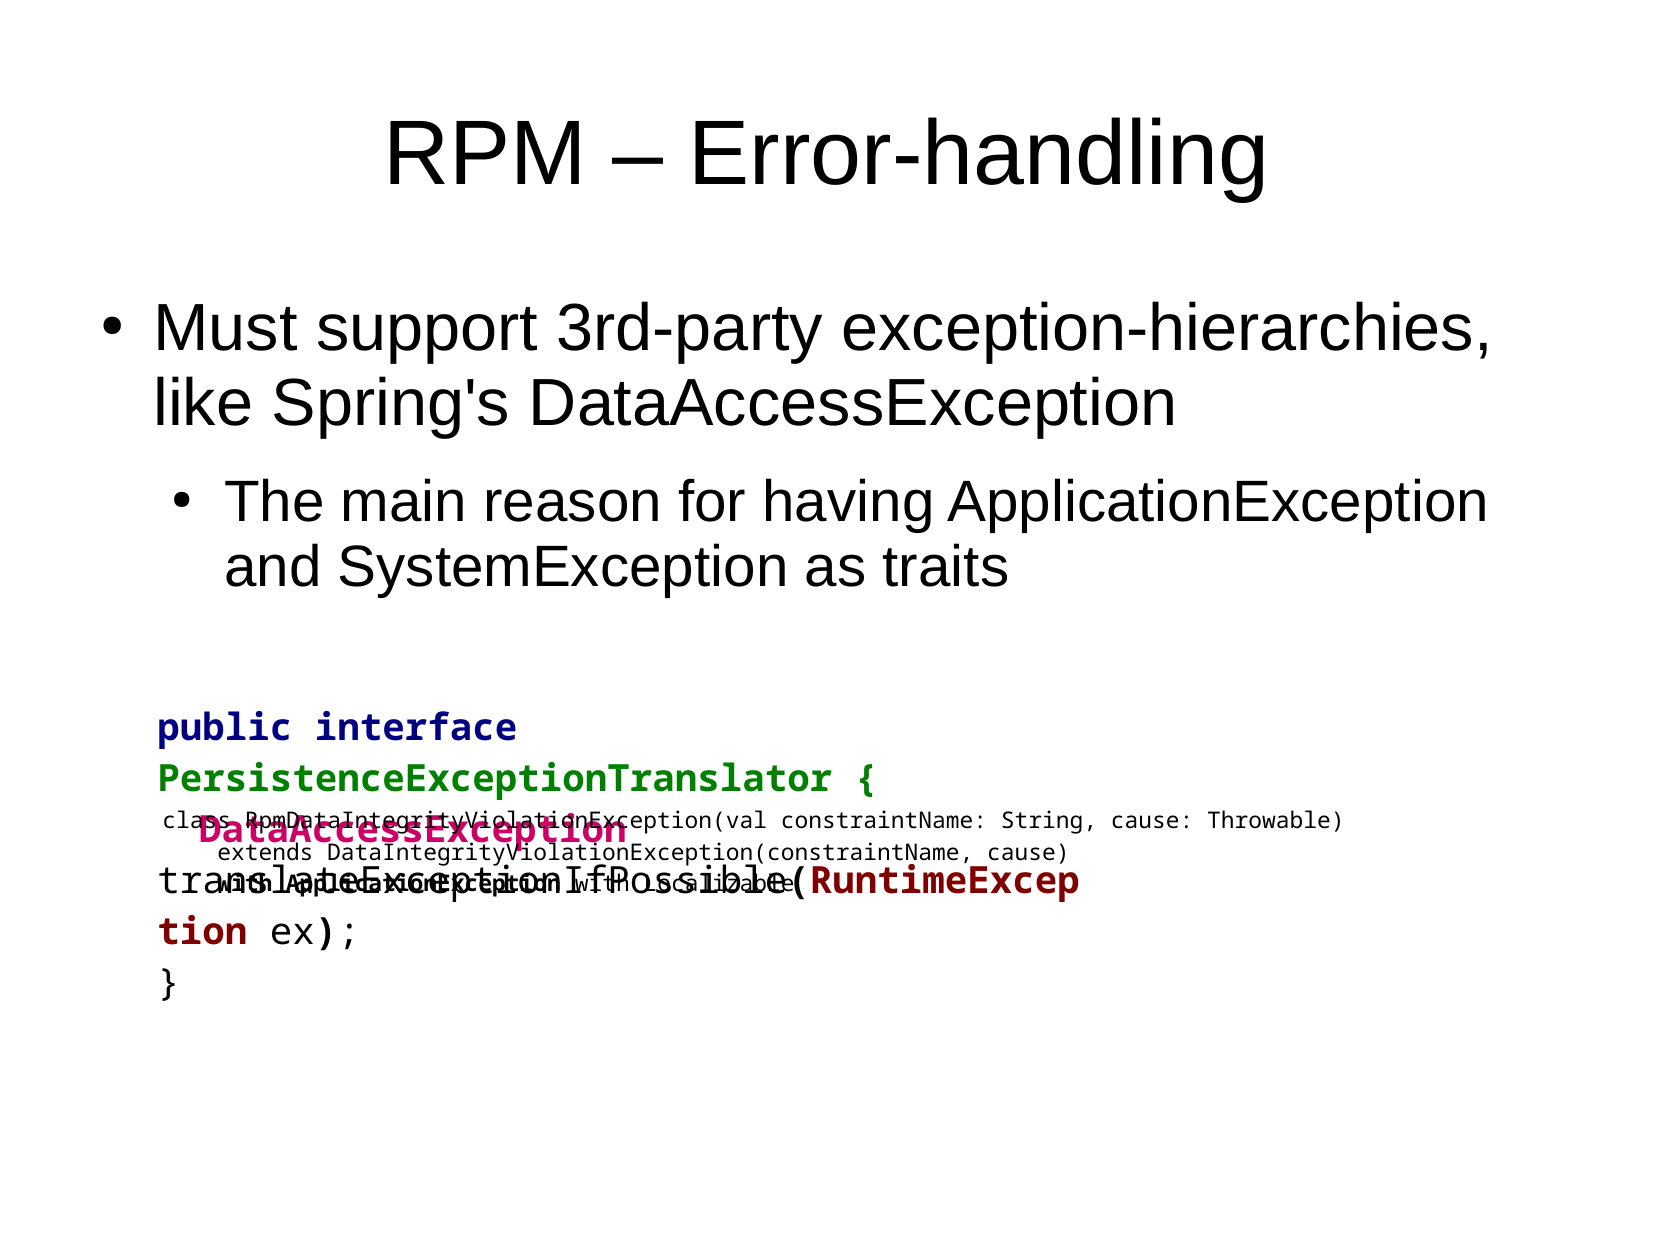

# RPM – Error-handling
Must support 3rd-party exception-hierarchies, like Spring's DataAccessException
The main reason for having ApplicationException and SystemException as traits
public interface PersistenceExceptionTranslator {
 DataAccessException translateExceptionIfPossible(RuntimeException ex);
}
class RpmDataIntegrityViolationException(val constraintName: String, cause: Throwable)
 extends DataIntegrityViolationException(constraintName, cause)
 with ApplicationException with Localizable